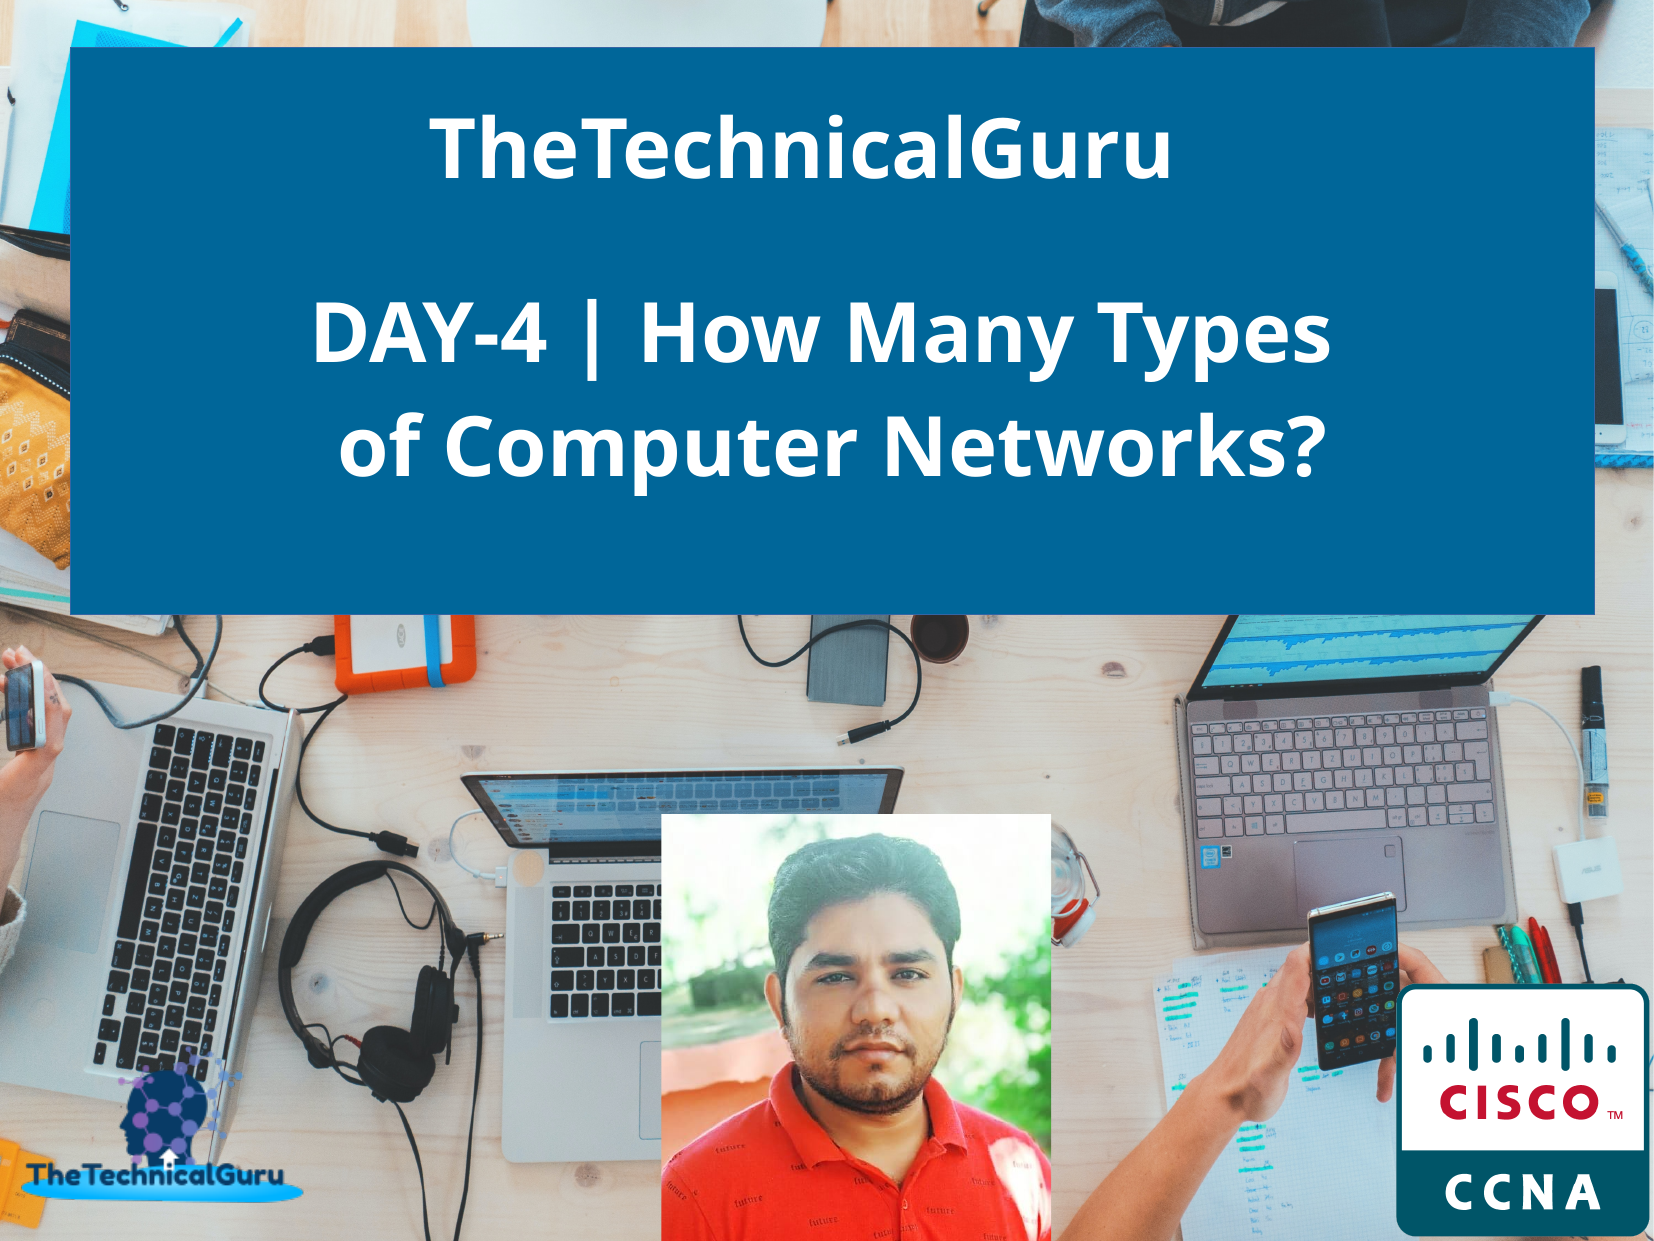

DAY-4 | How Many Types
of Computer Networks?
TheTechnicalGuru